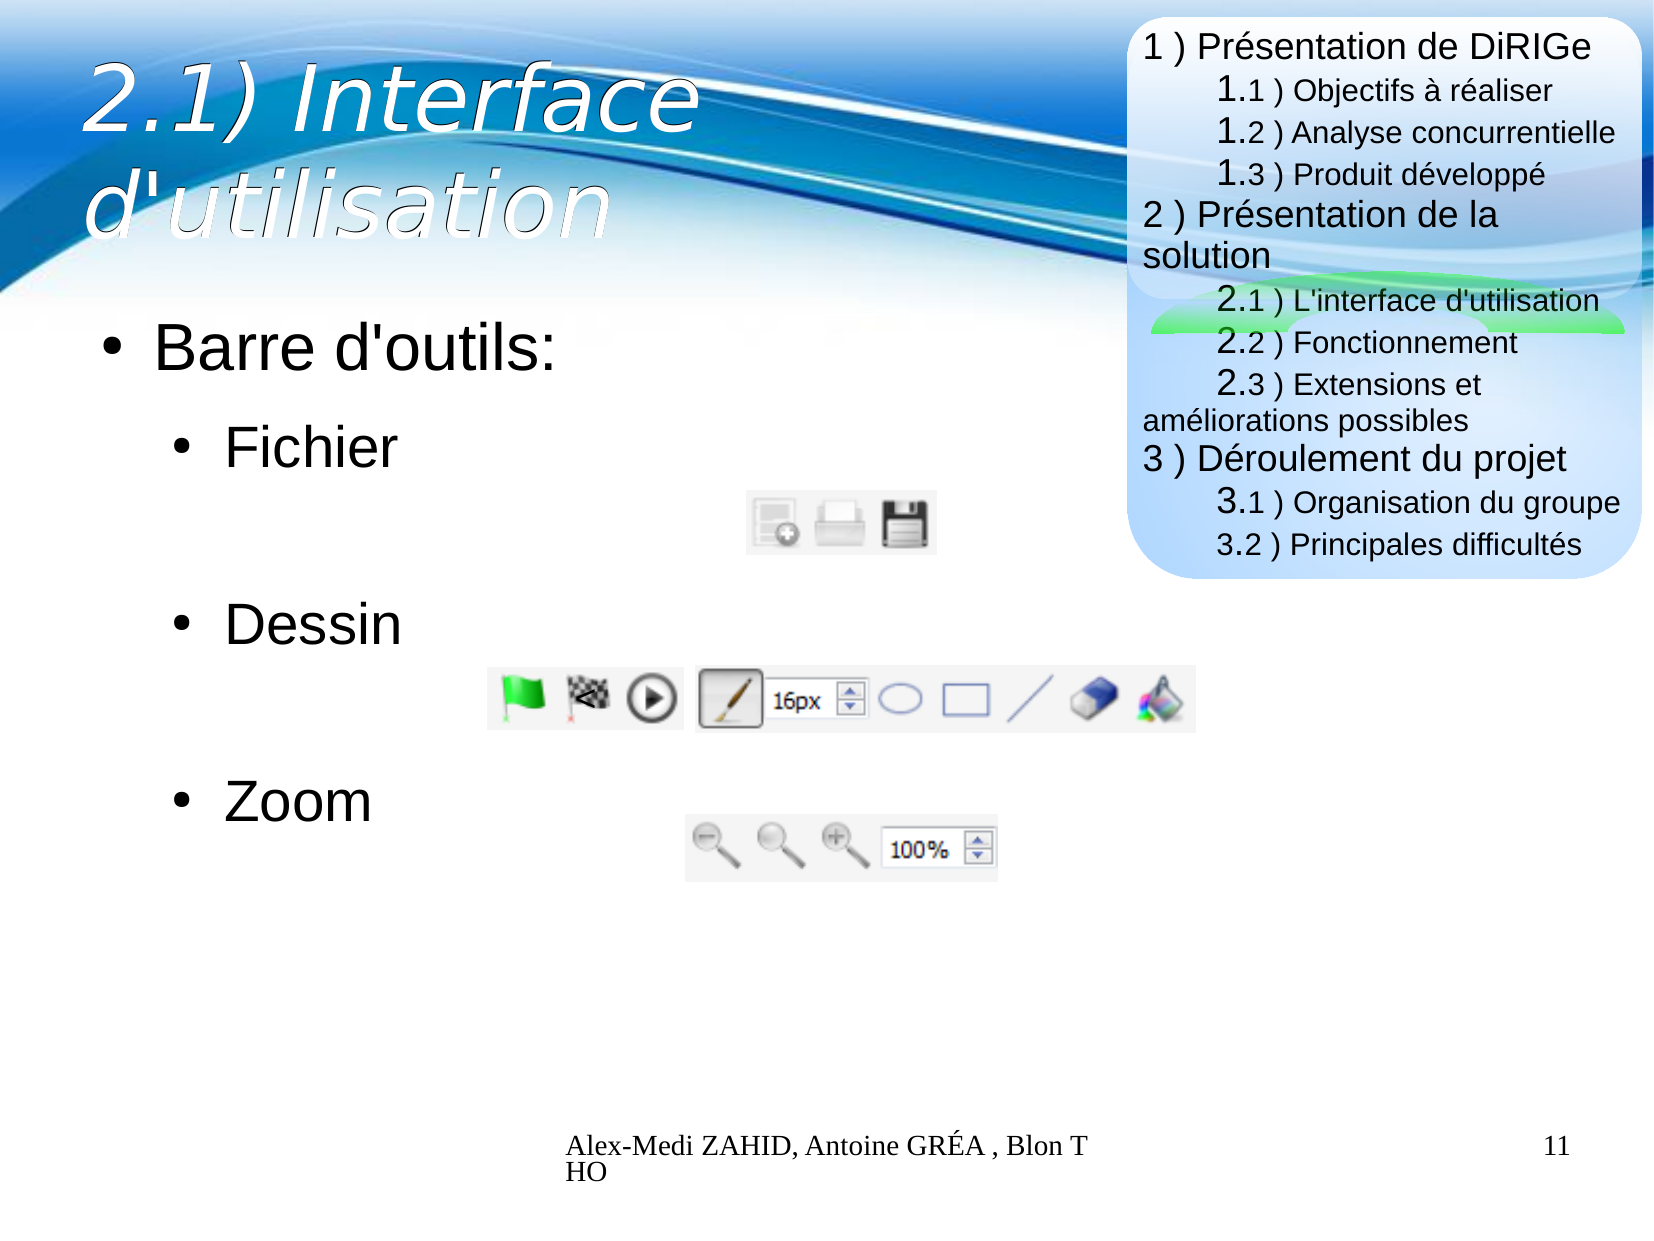

# 2.1) Interface d'utilisation
Barre d'outils:
Fichier
Dessin
Zoom
<
Alex-Medi ZAHID, Antoine GRÉA , Blon THO
11